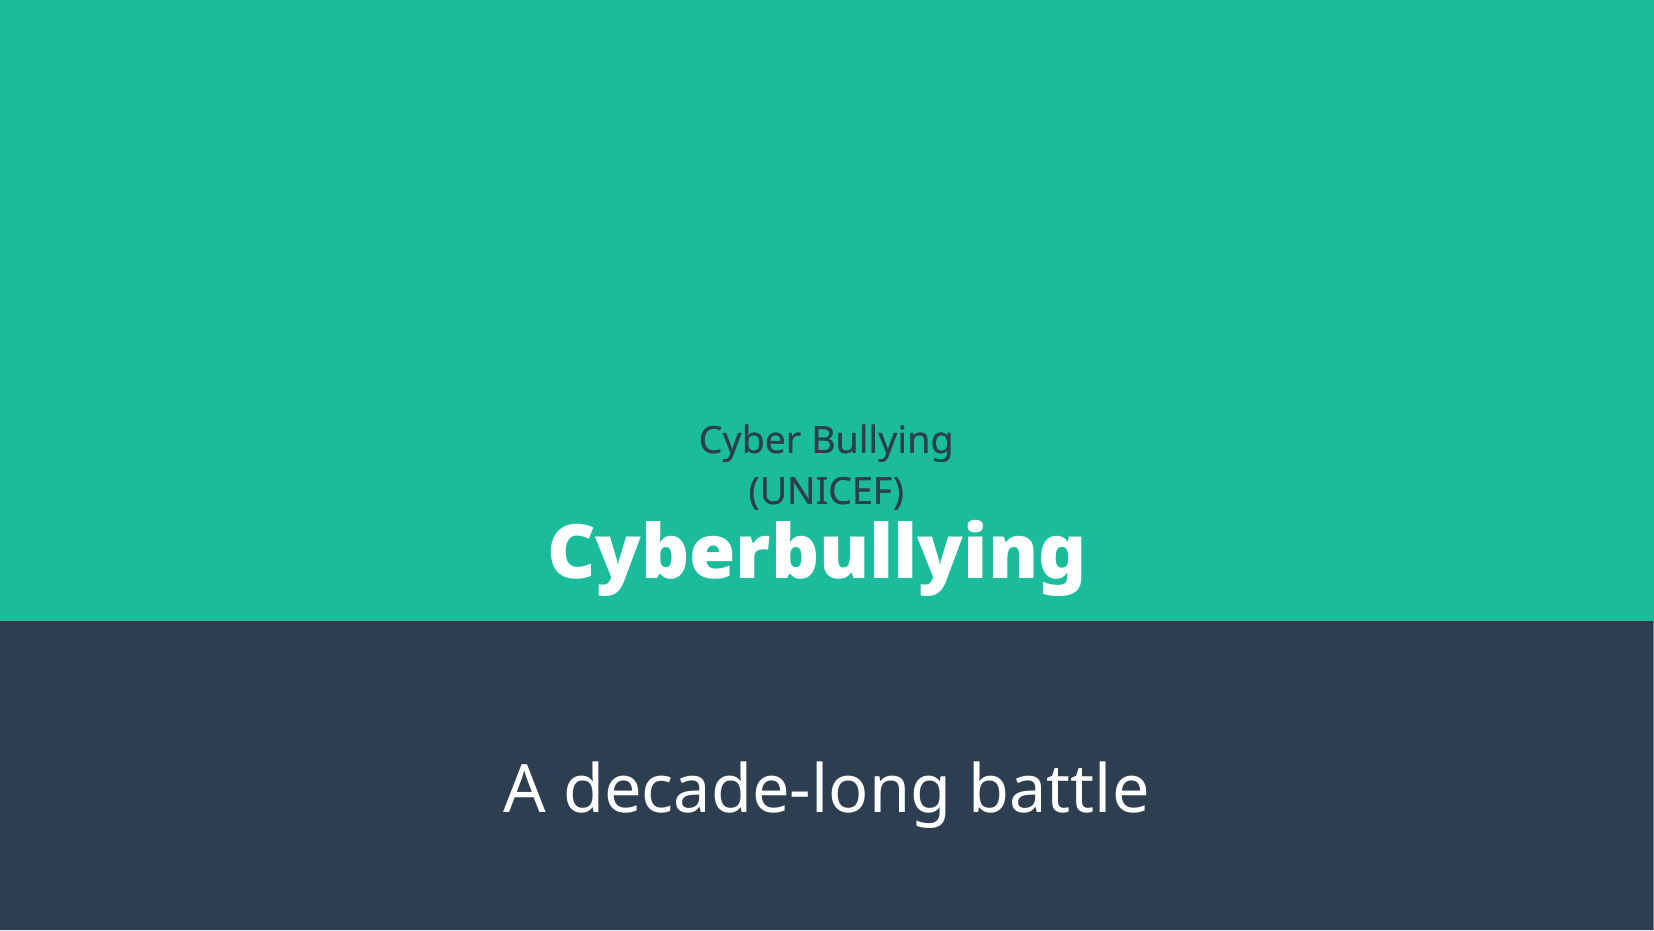

Cyber Bullying (UNICEF)
Cyber Bullying (UNICEF)
Cyberbullying
# A decade-long battle